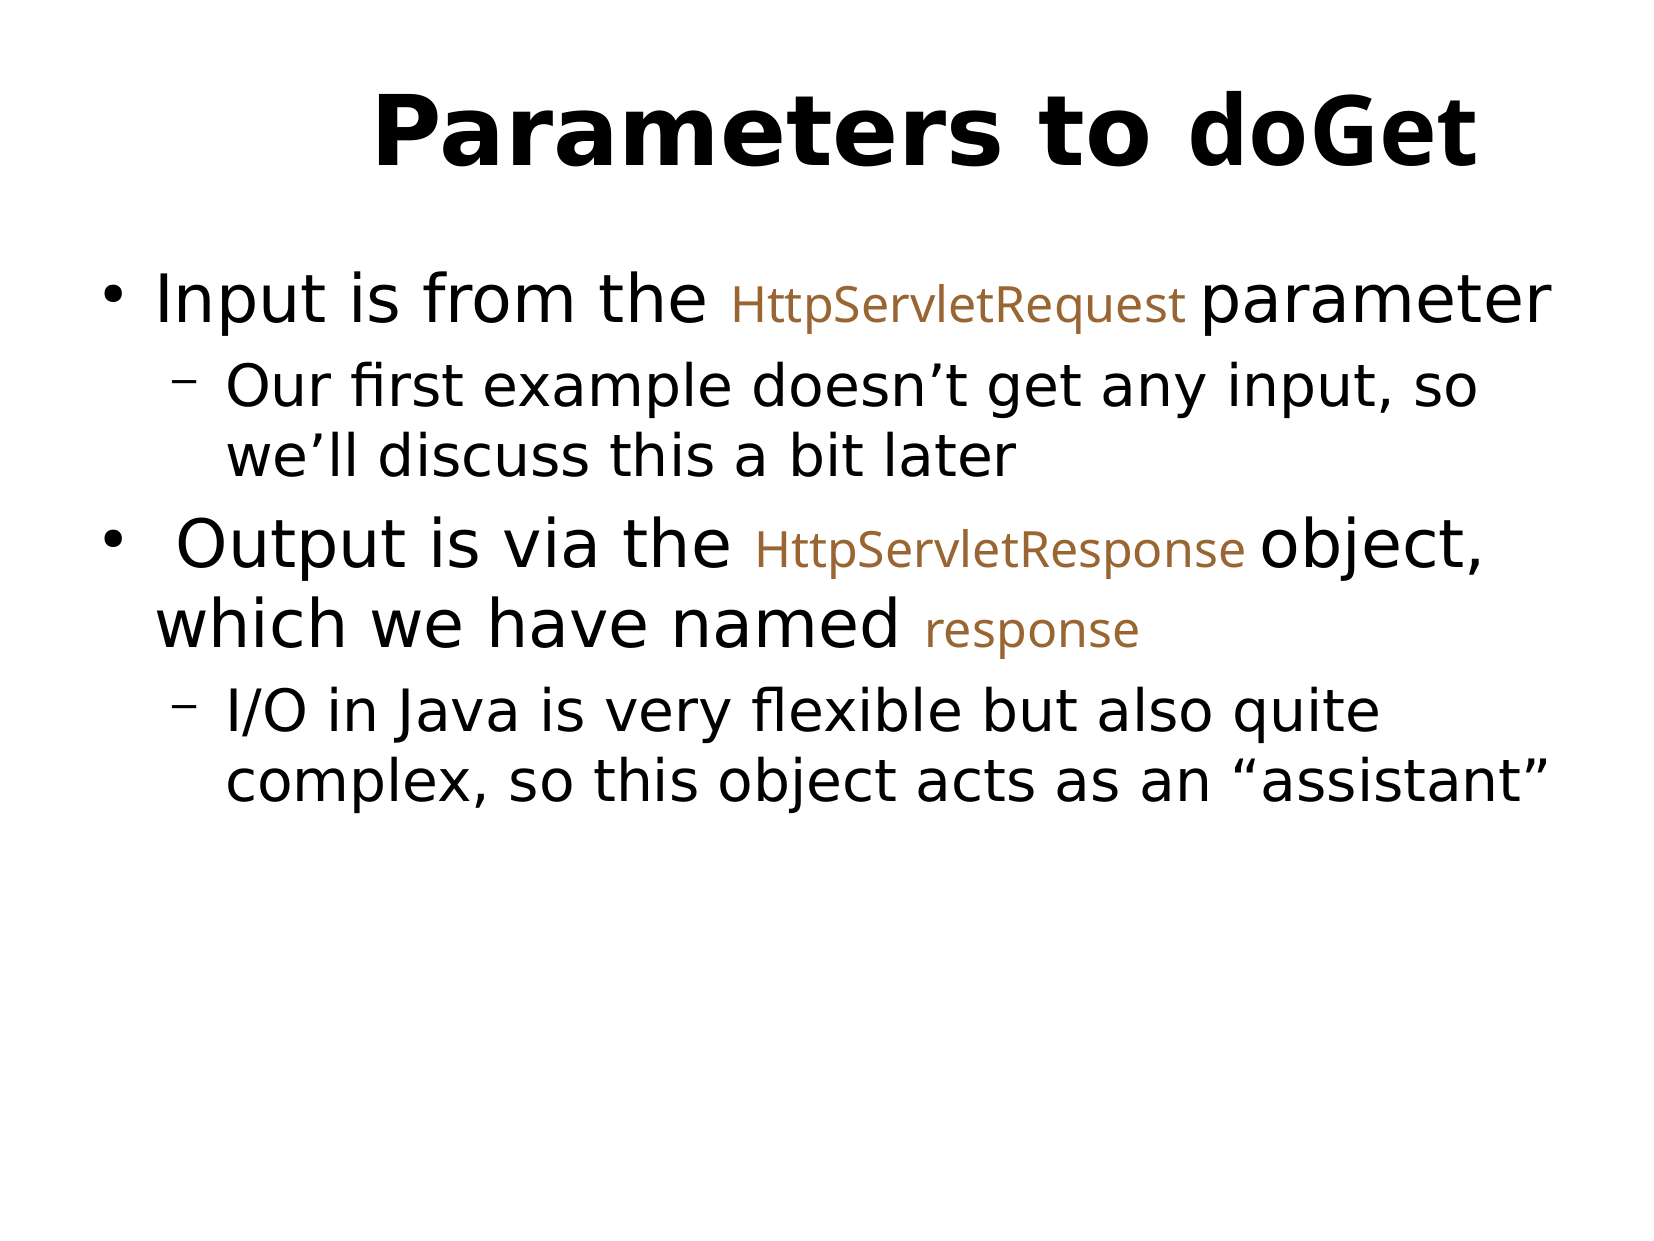

# Parameters to doGet
Input is from the HttpServletRequest parameter
Our first example doesn’t get any input, so we’ll discuss this a bit later
 Output is via the HttpServletResponse object, which we have named response
I/O in Java is very flexible but also quite complex, so this object acts as an “assistant”